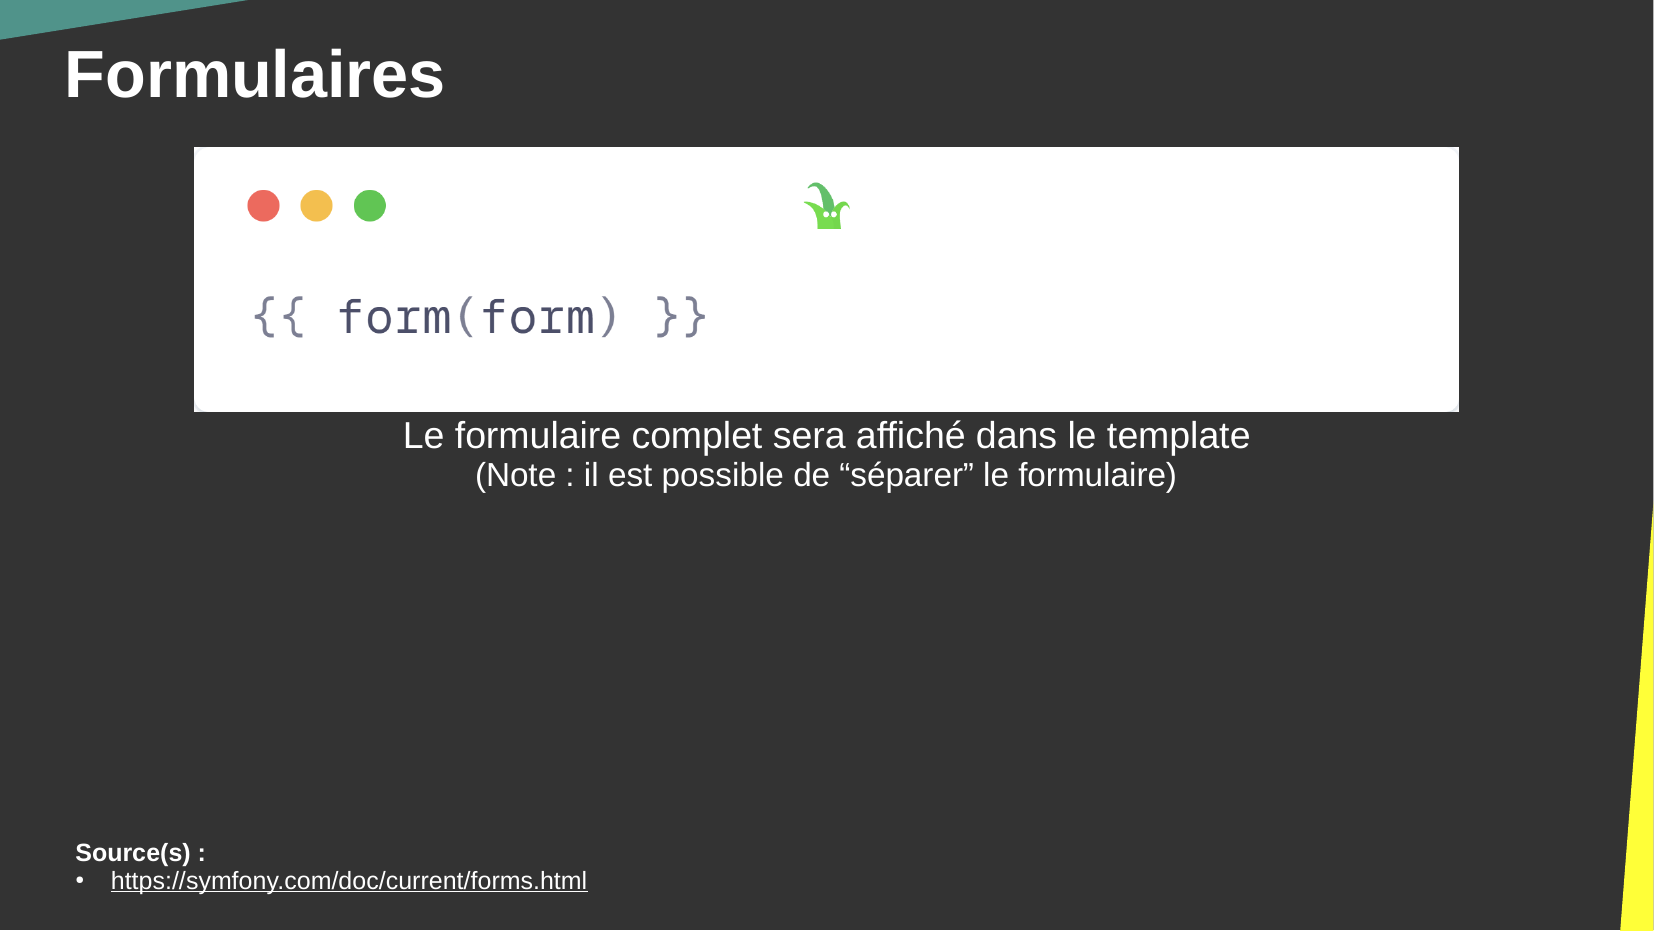

# Formulaires
Le formulaire complet sera affiché dans le template
(Note : il est possible de “séparer” le formulaire)
Source(s) :
https://symfony.com/doc/current/forms.html